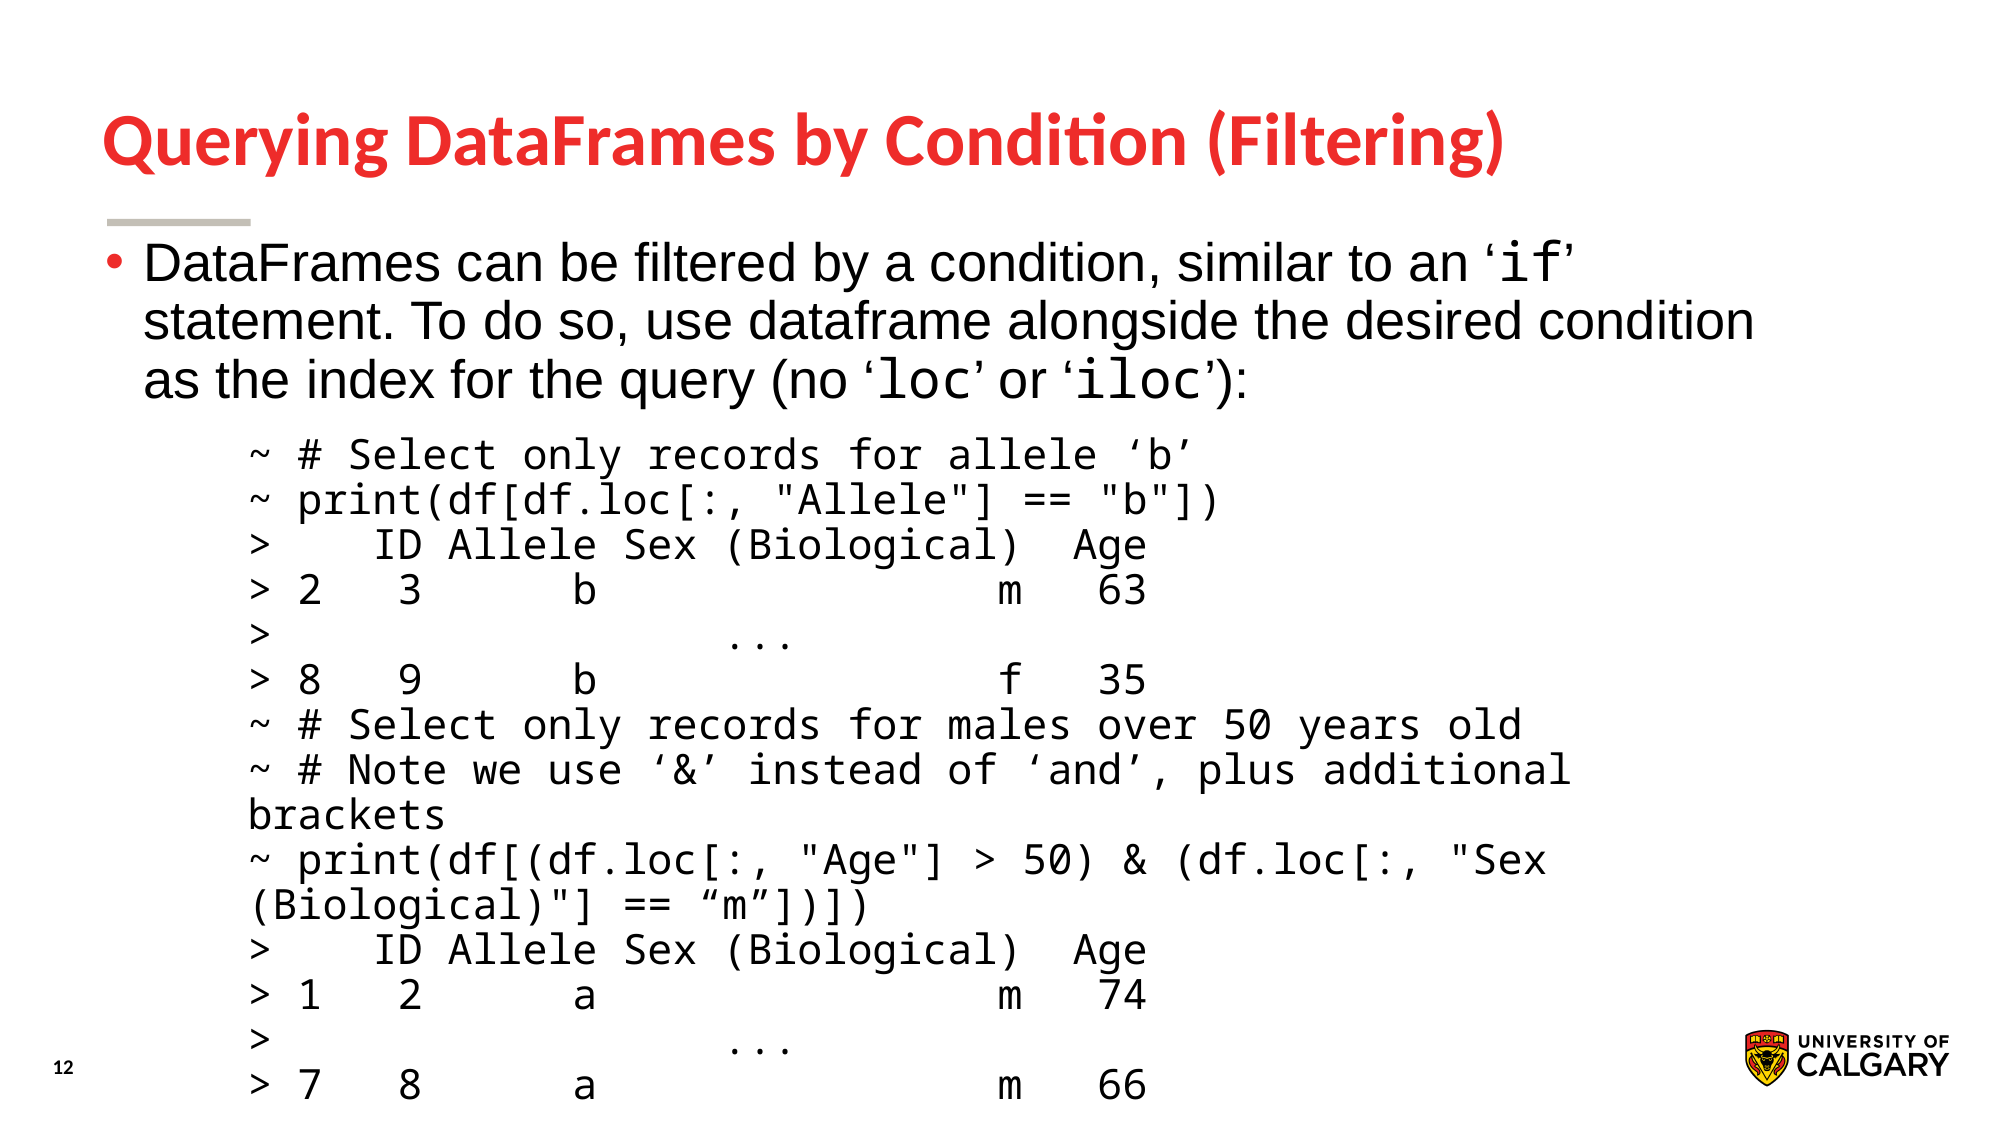

# Querying DataFrames by Condition (Filtering)
DataFrames can be filtered by a condition, similar to an ‘if’ statement. To do so, use dataframe alongside the desired condition as the index for the query (no ‘loc’ or ‘iloc’):
~ # Select only records for allele ‘b’
~ print(df[df.loc[:, "Allele"] == "b"])
> ID Allele Sex (Biological) Age
> 2 3 b m 63
> ...
> 8 9 b f 35
~ # Select only records for males over 50 years old
~ # Note we use ‘&’ instead of ‘and’, plus additional brackets
~ print(df[(df.loc[:, "Age"] > 50) & (df.loc[:, "Sex (Biological)"] == “m”])])
> ID Allele Sex (Biological) Age
> 1 2 a m 74
> ...
> 7 8 a m 66